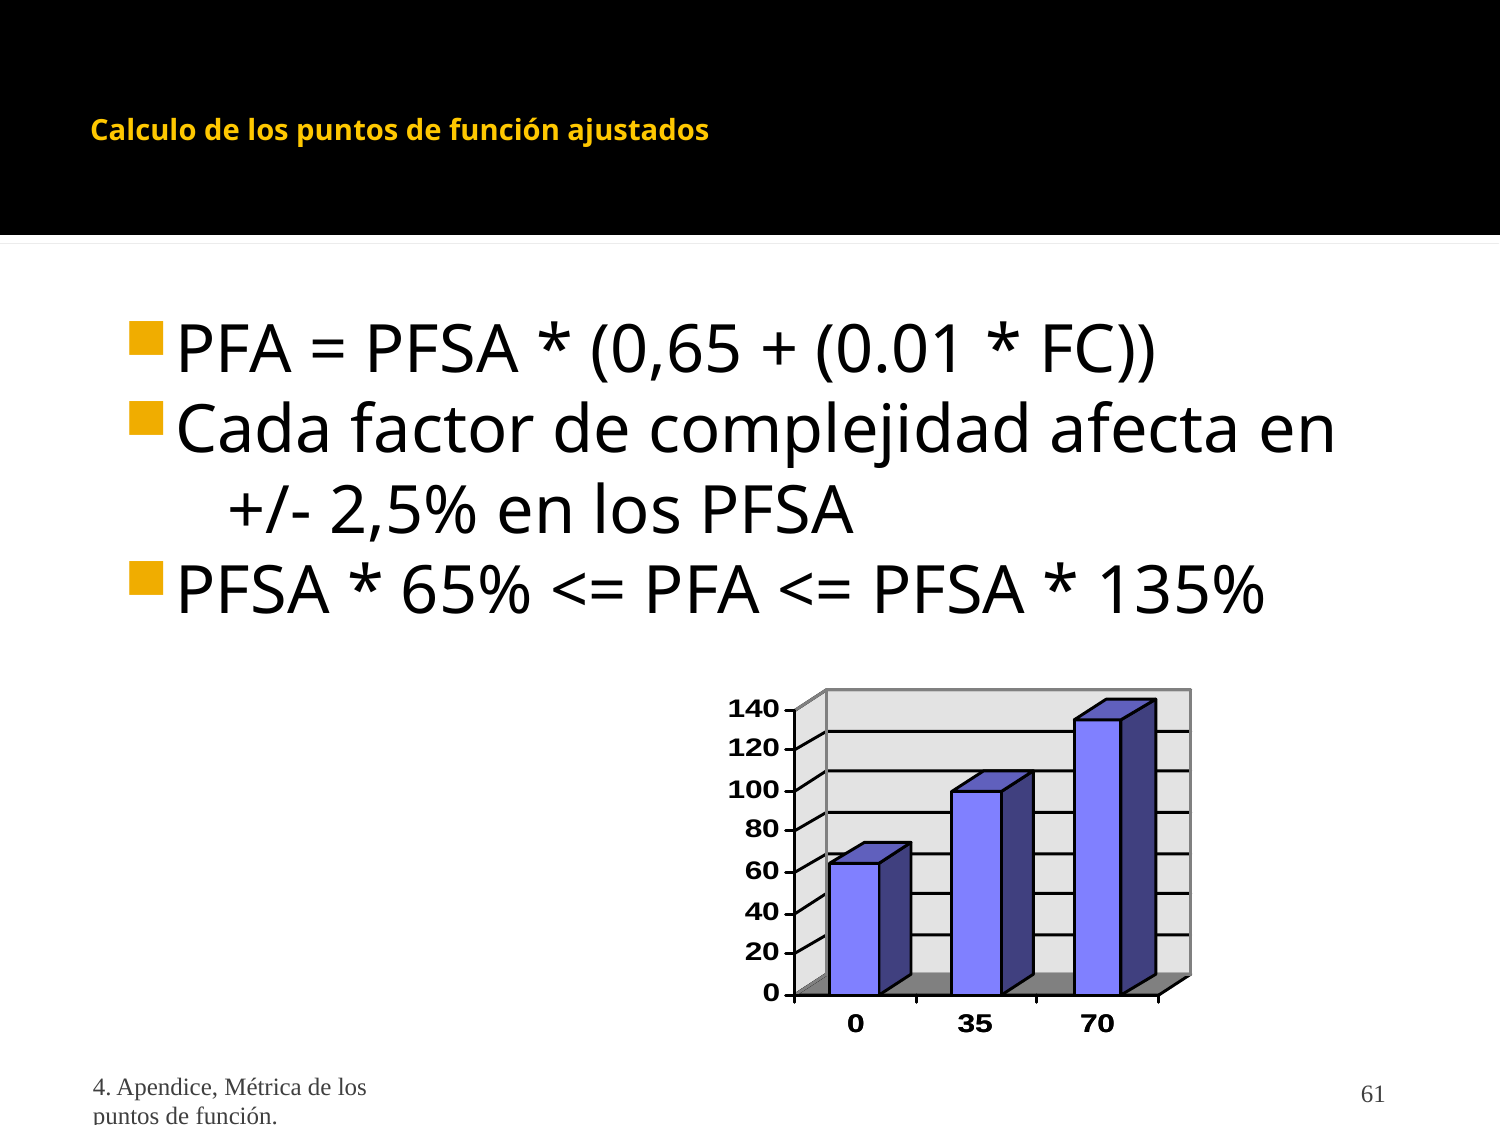

# Calculo de los puntos de función ajustados
PFA = PFSA * (0,65 + (0.01 * FC))
Cada factor de complejidad afecta en +/- 2,5% en los PFSA
PFSA * 65% <= PFA <= PFSA * 135%
4. Apendice, Métrica de los puntos de función.